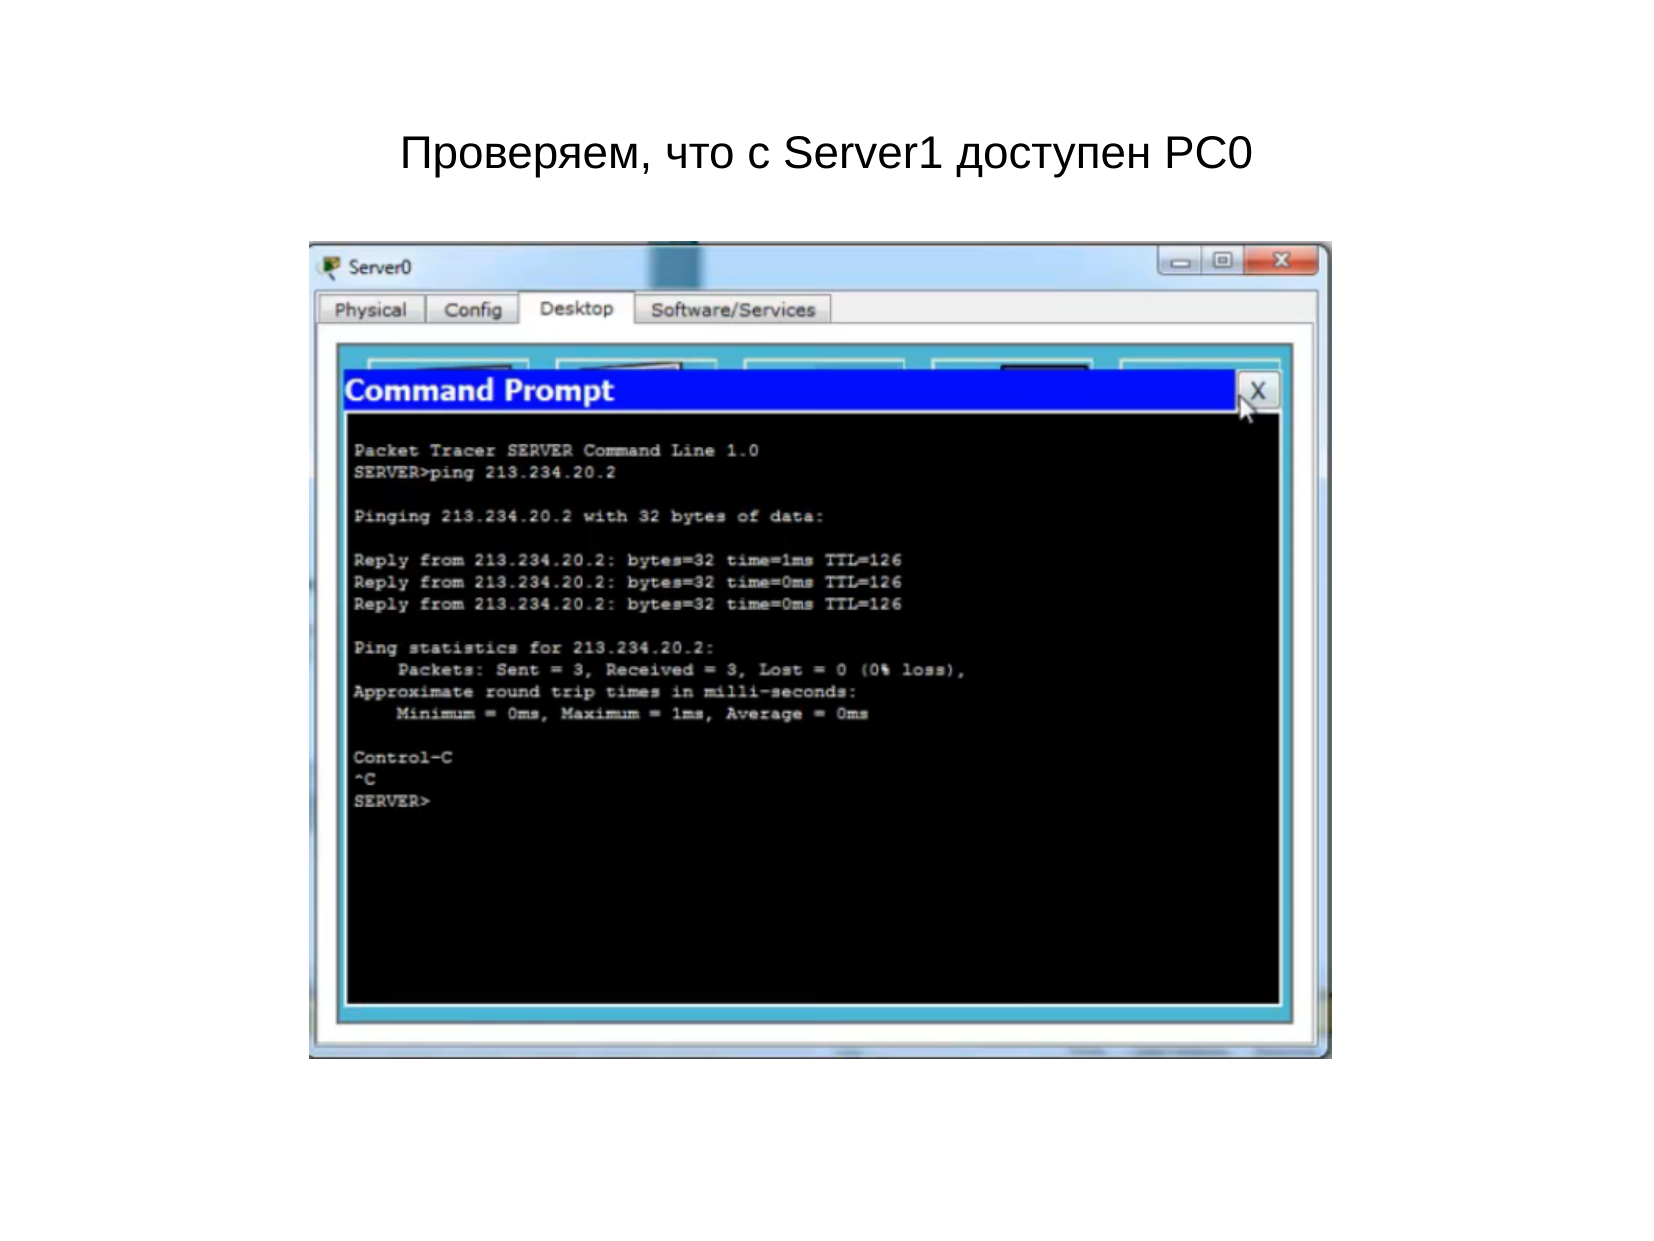

# Проверяем, что с Server1 доступен PC0